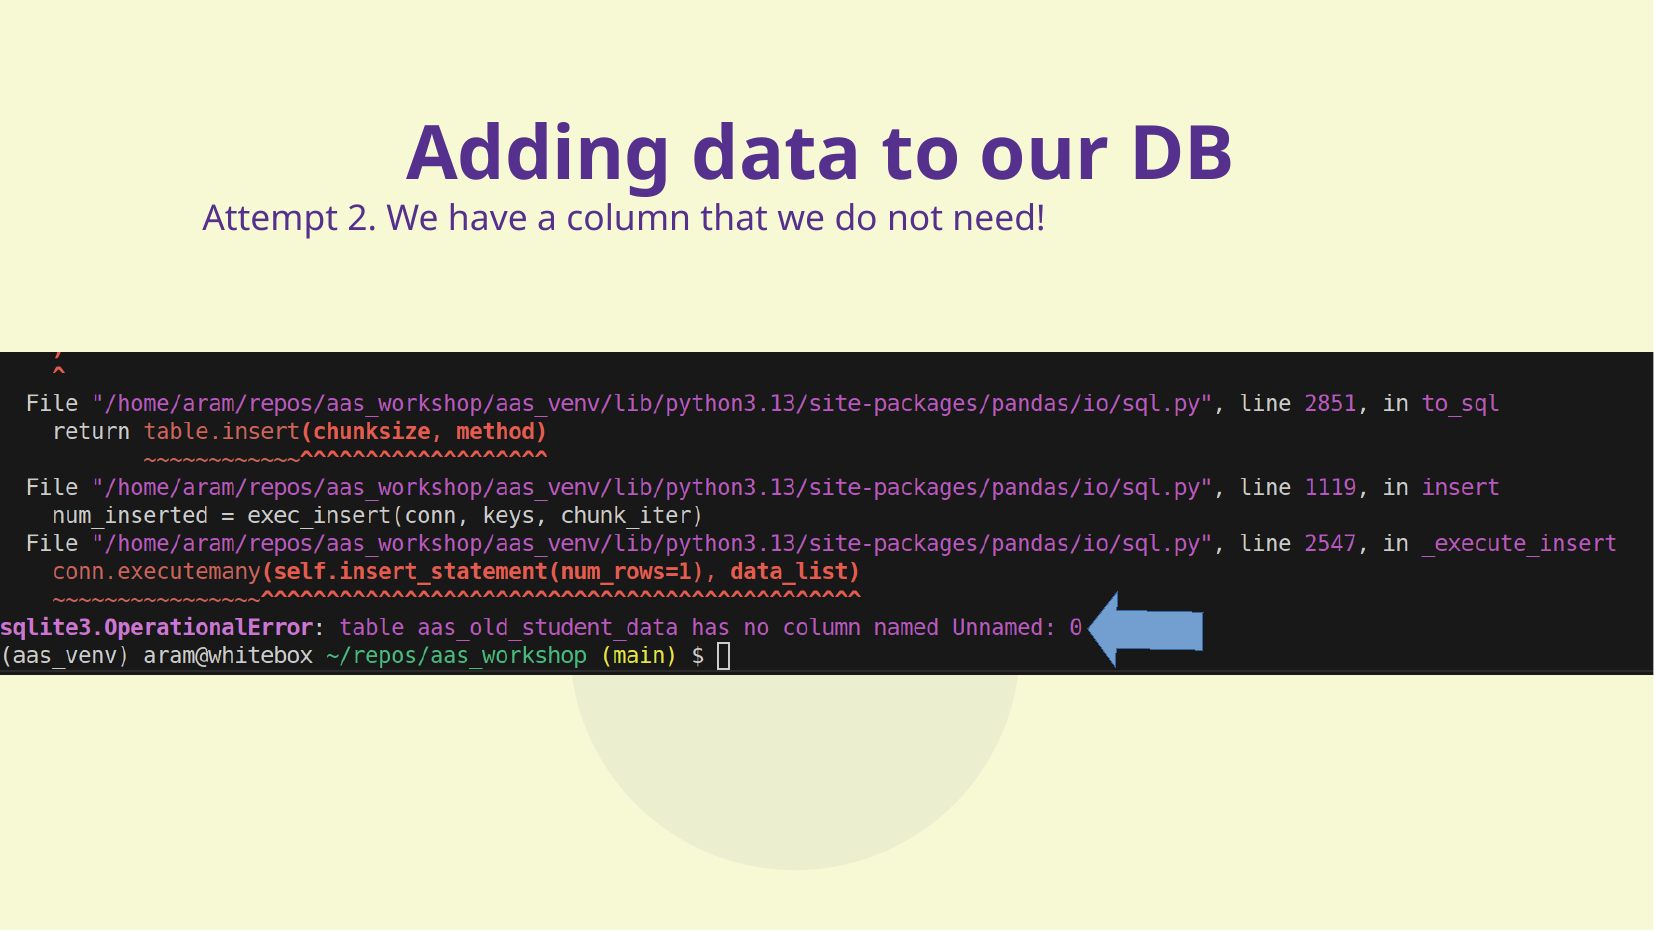

# Adding data to our DB
Attempt 2. We have a column that we do not need!